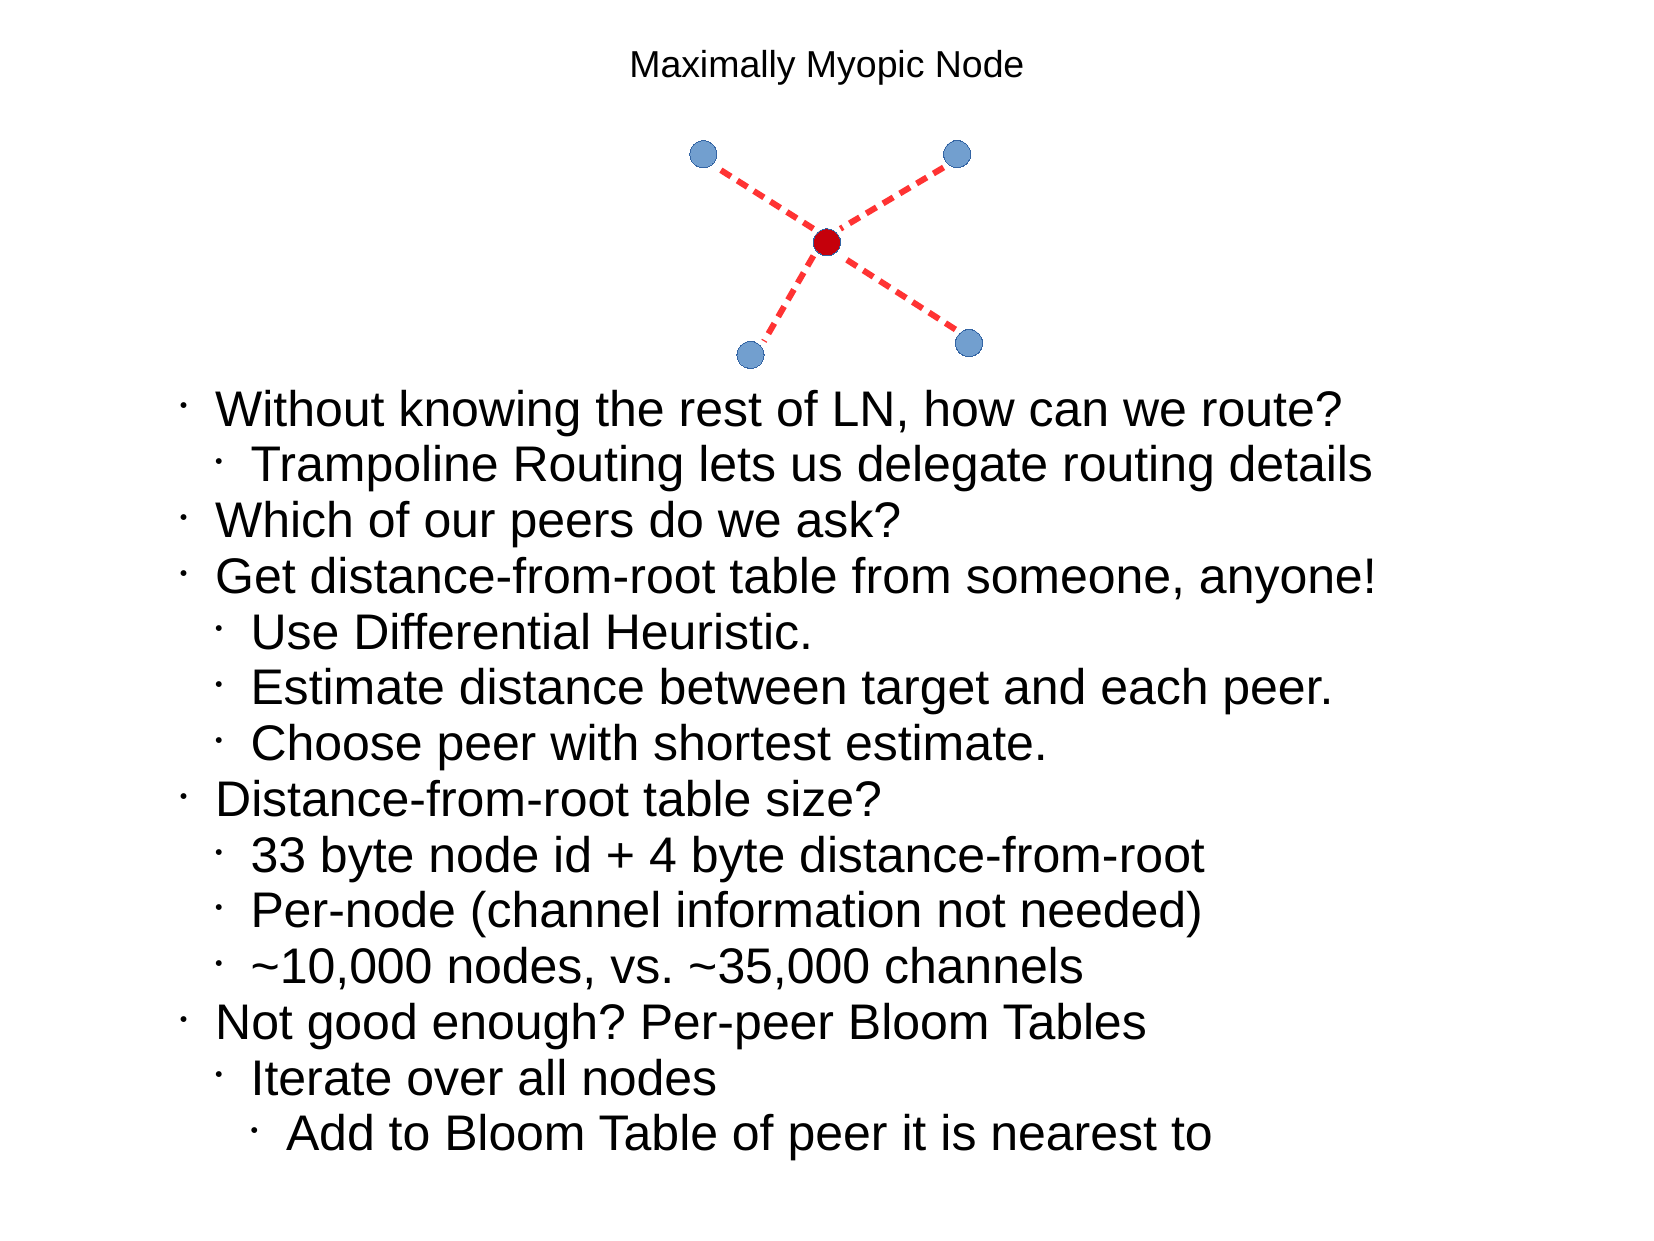

Maximally Myopic Node
Without knowing the rest of LN, how can we route?
Trampoline Routing lets us delegate routing details
Which of our peers do we ask?
Get distance-from-root table from someone, anyone!
Use Differential Heuristic.
Estimate distance between target and each peer.
Choose peer with shortest estimate.
Distance-from-root table size?
33 byte node id + 4 byte distance-from-root
Per-node (channel information not needed)
~10,000 nodes, vs. ~35,000 channels
Not good enough? Per-peer Bloom Tables
Iterate over all nodes
Add to Bloom Table of peer it is nearest to